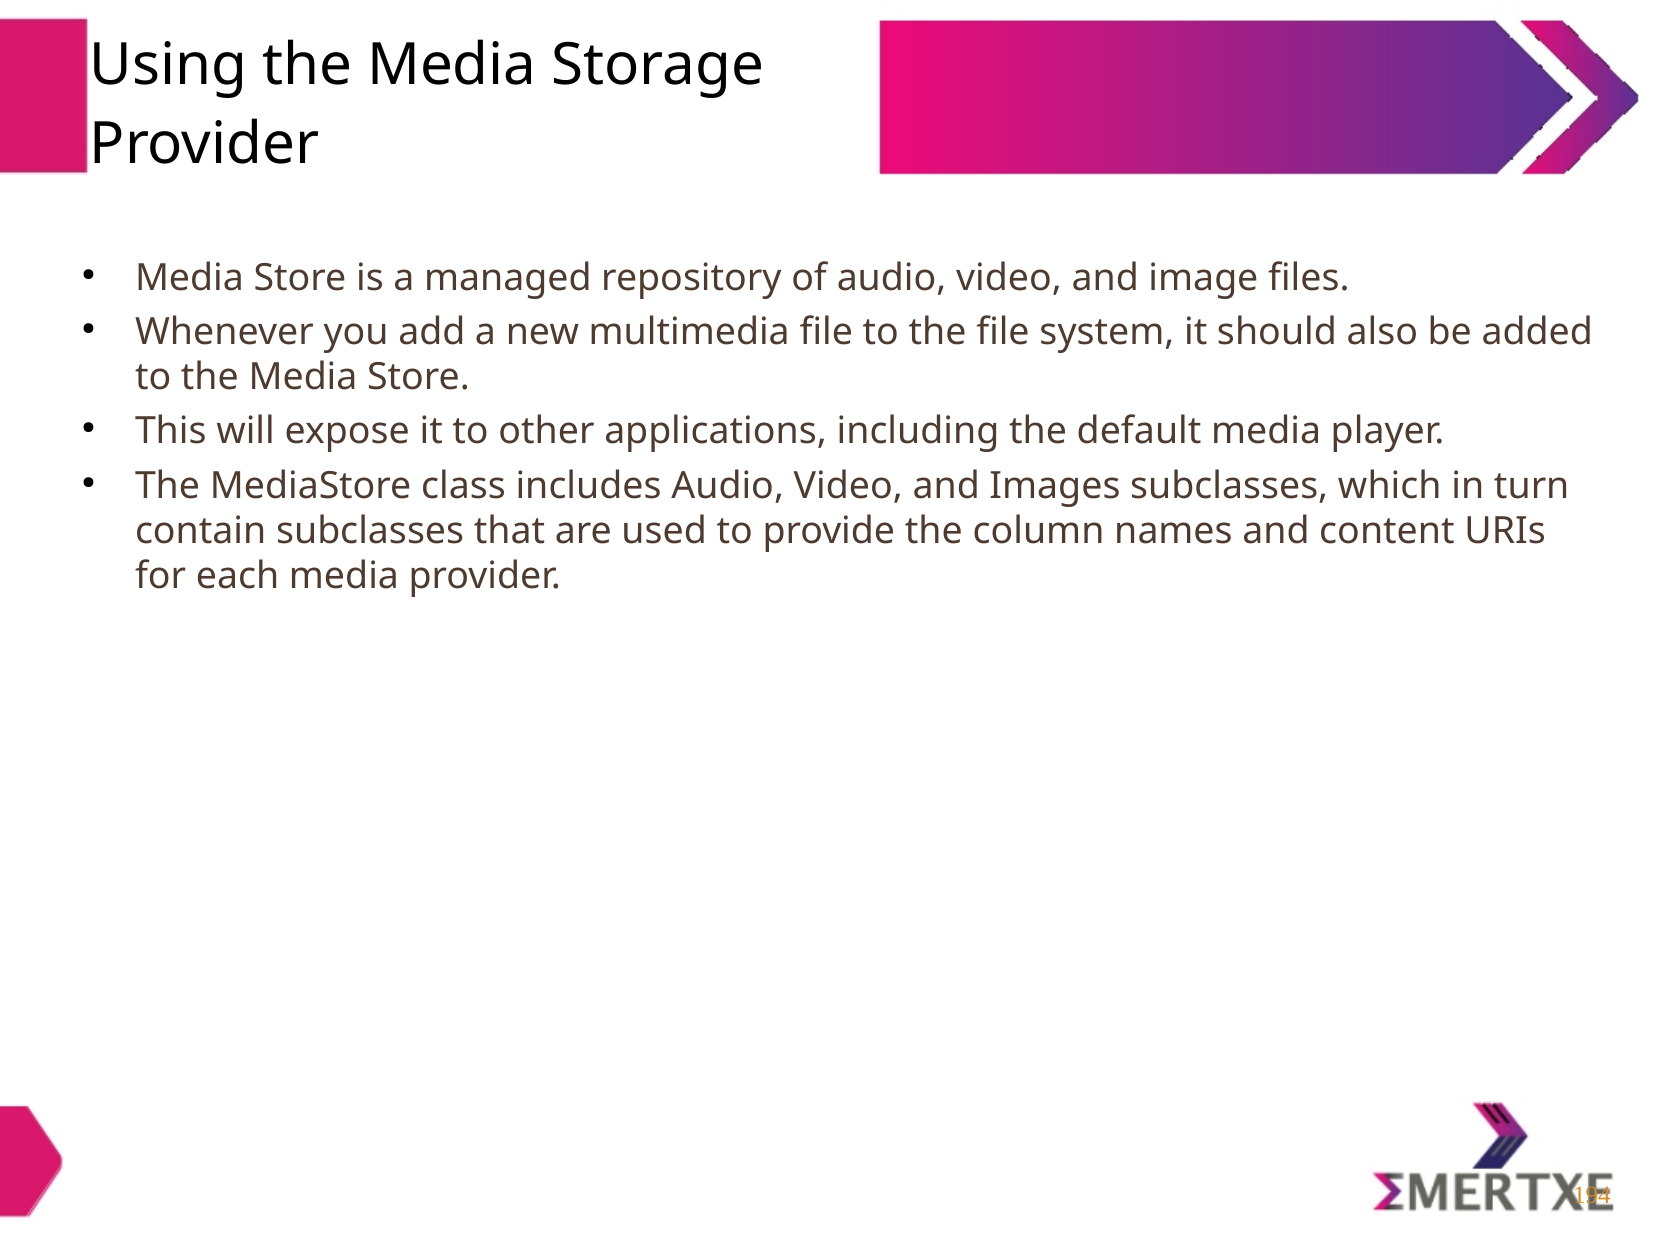

Using the Media Storage Provider
# Media Store is a managed repository of audio, video, and image files.
Whenever you add a new multimedia file to the file system, it should also be added to the Media Store.
This will expose it to other applications, including the default media player.
The MediaStore class includes Audio, Video, and Images subclasses, which in turn contain subclasses that are used to provide the column names and content URIs for each media provider.